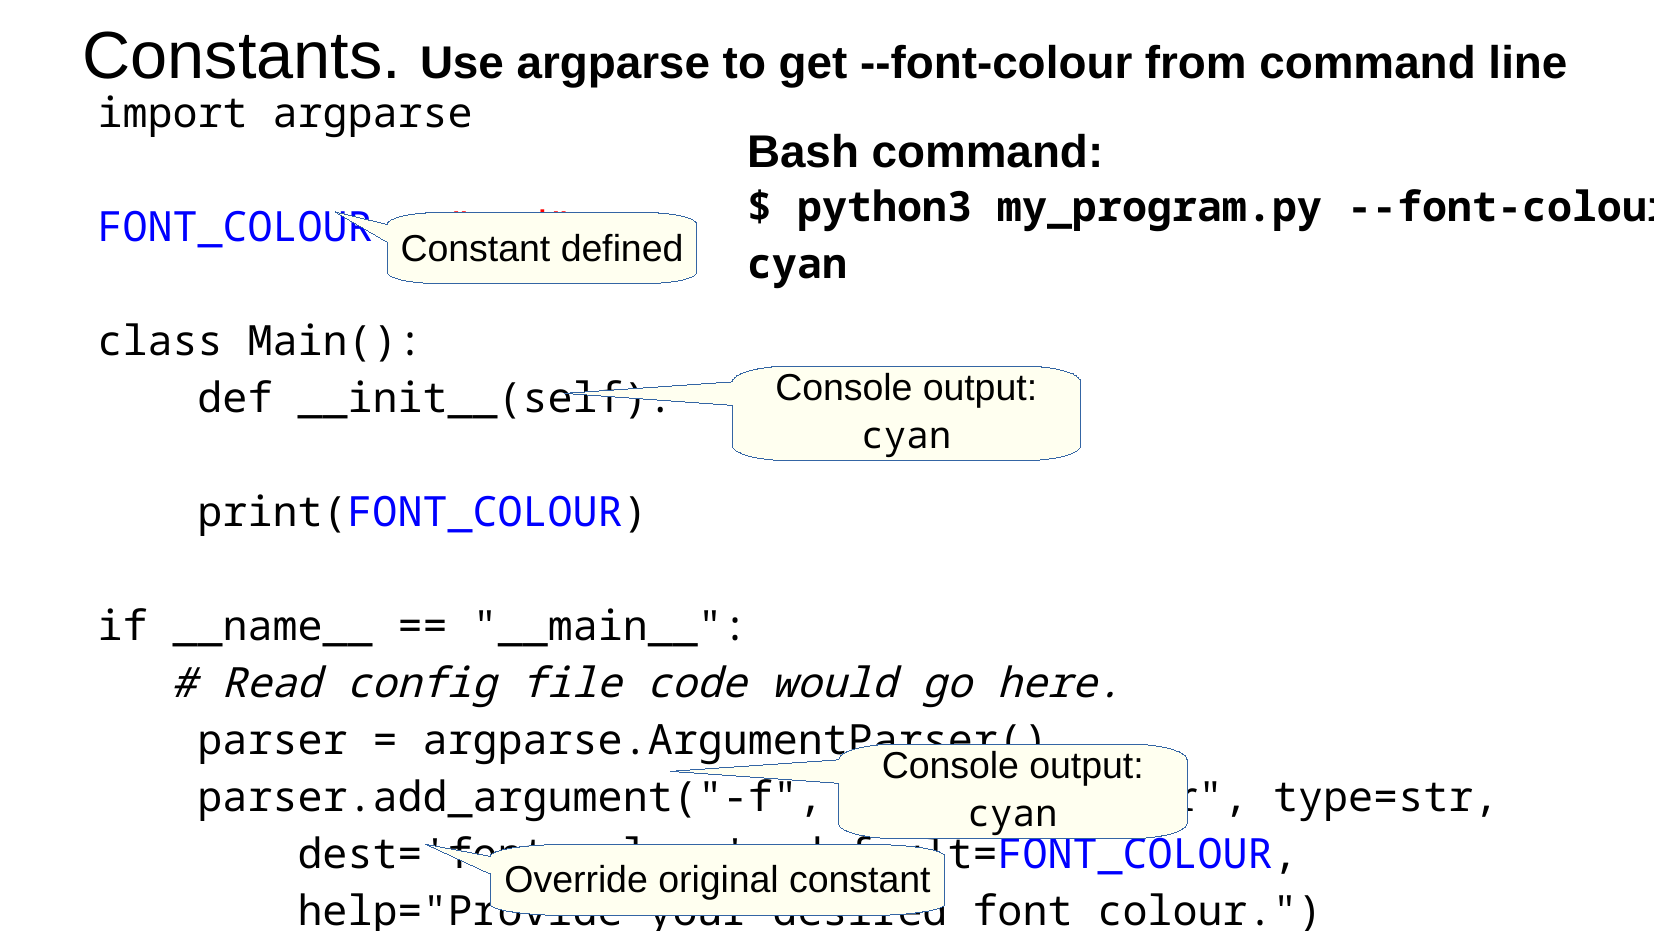

# Constants. Use argparse to get --font-colour from command line
import argparse
FONT_COLOUR = "red"
class Main():
 def __init__(self):
 print(FONT_COLOUR)
if __name__ == "__main__":
	# Read config file code would go here.
 parser = argparse.ArgumentParser()
 parser.add_argument("-f", "--font-colour", type=str,
 dest='font_colour', default=FONT_COLOUR,
 help="Provide your desired font colour.")
 args = parser.parse_args()
 print(args.font_colour)
 FONT_COLOUR = args.font_colour
 Main()
Bash command:
$ python3 my_program.py --font-colour cyan
Constant defined
Console output:
cyan
Console output:
cyan
Override original constant